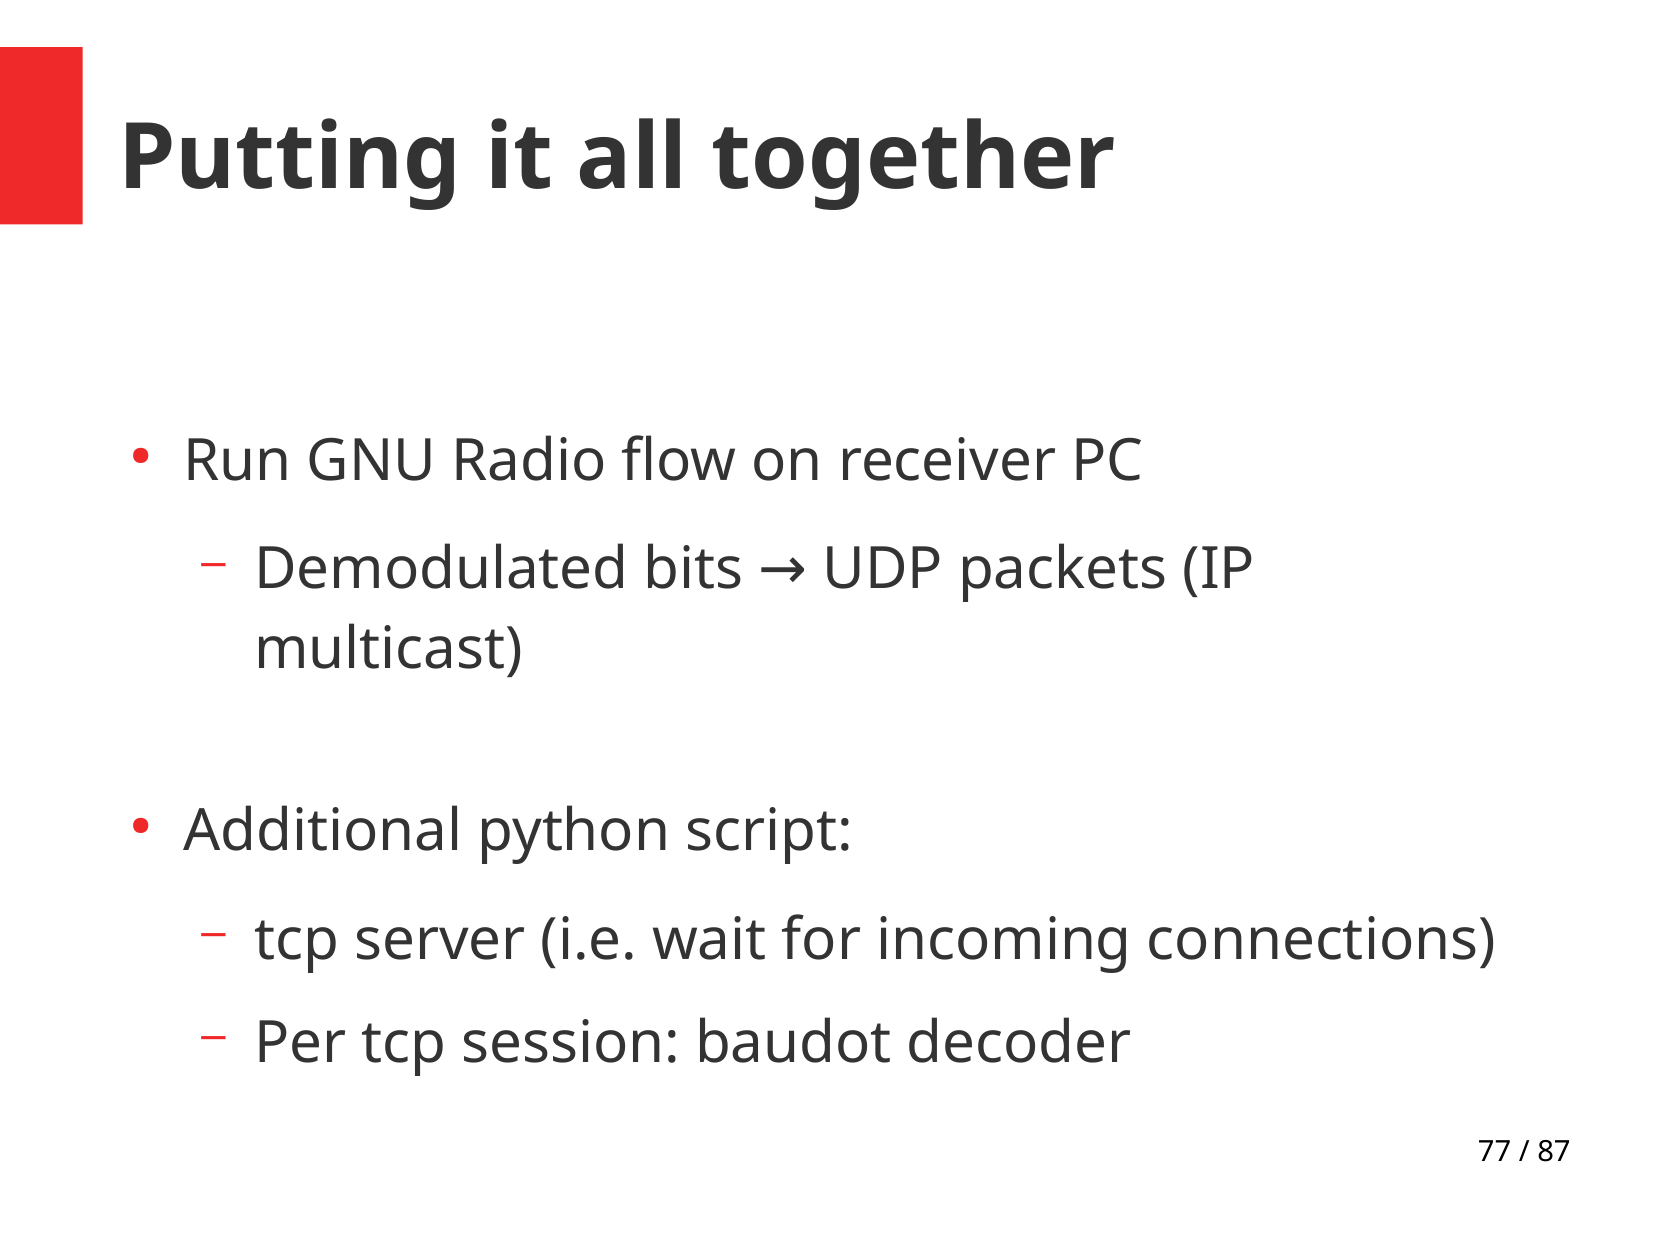

# Putting it all together
Run GNU Radio flow on receiver PC
Demodulated bits → UDP packets (IP multicast)
Additional python script:
tcp server (i.e. wait for incoming connections)
Per tcp session: baudot decoder
77